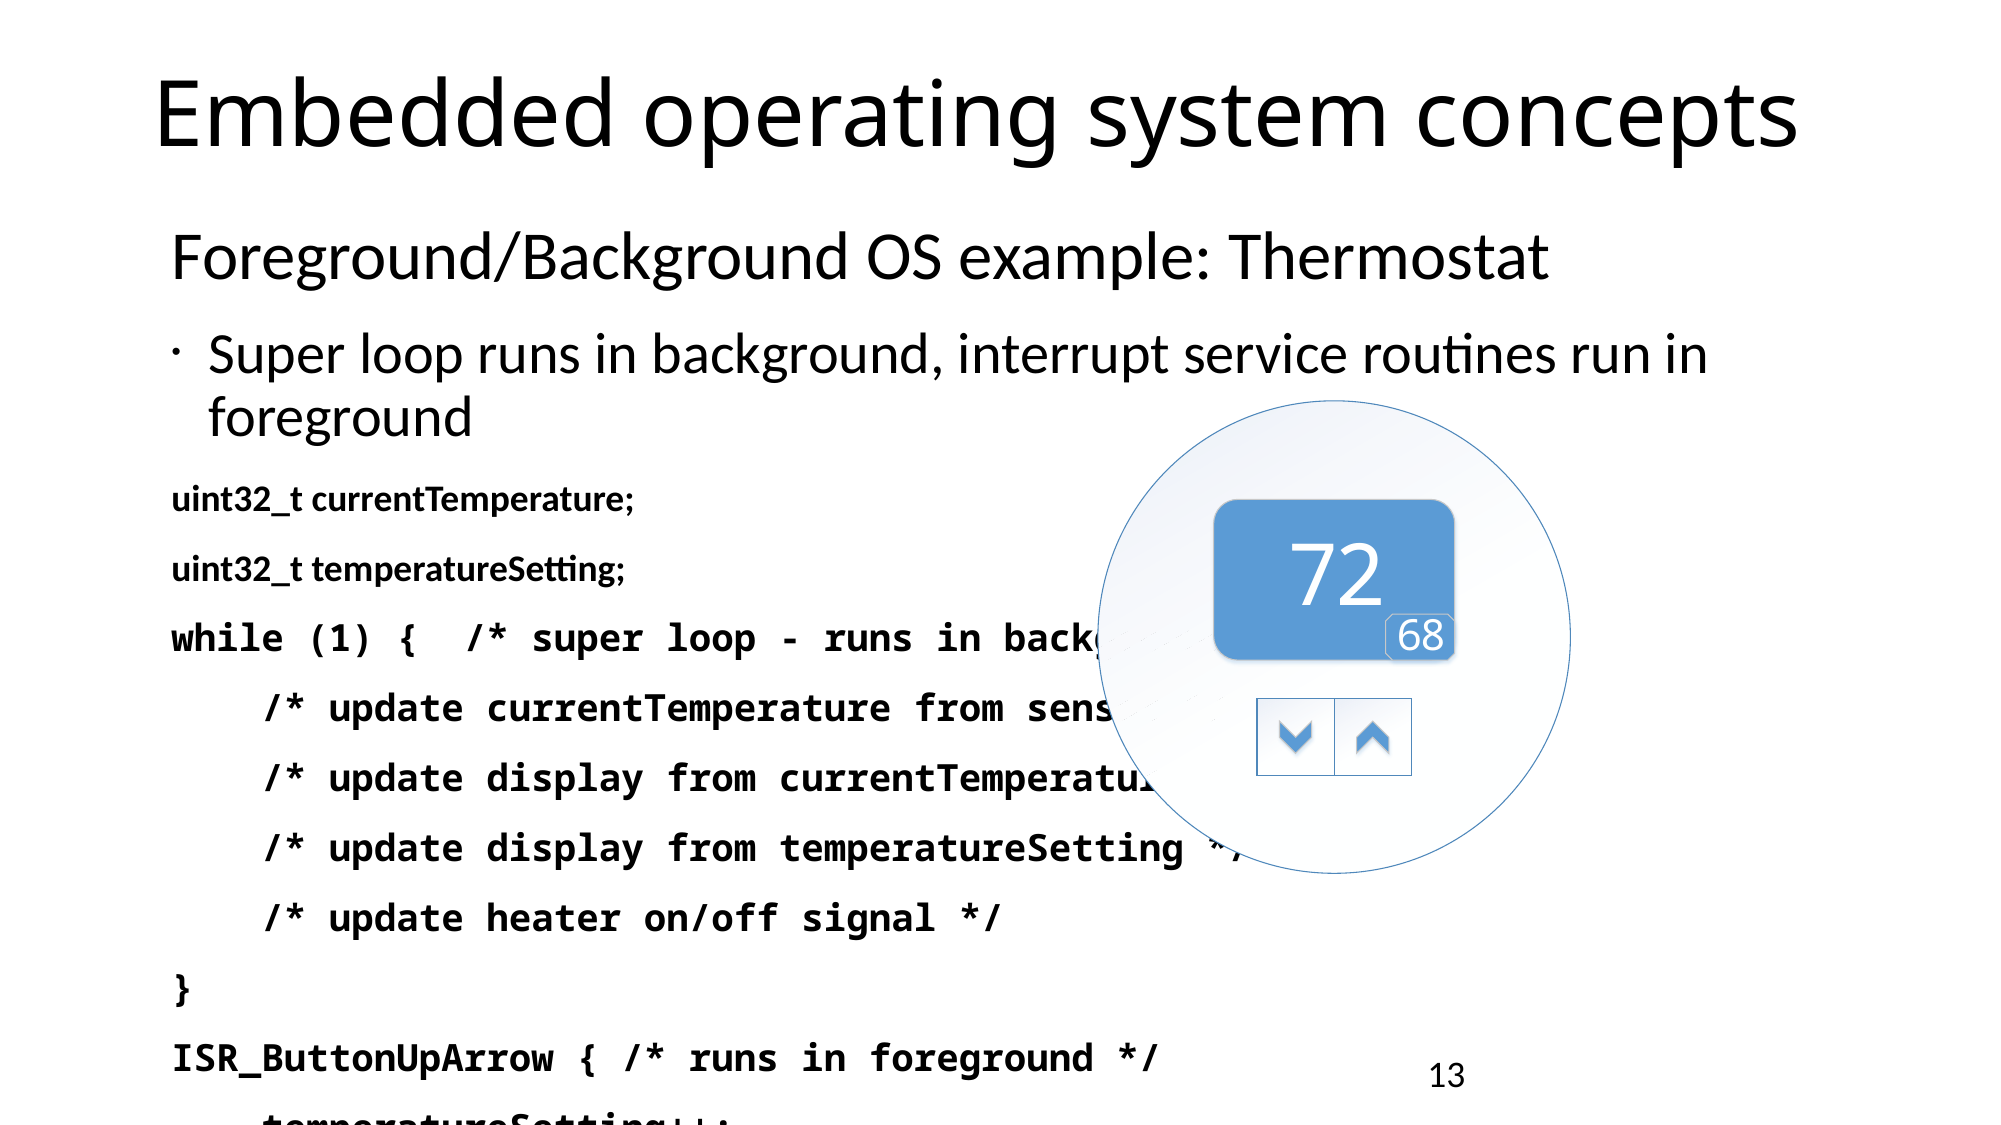

# Embedded operating system concepts
Foreground/Background OS example: Thermostat
Super loop runs in background, interrupt service routines run in foreground
uint32_t currentTemperature;
uint32_t temperatureSetting;
while (1) { /* super loop - runs in background */
 /* update currentTemperature from sensor */
 /* update display from currentTemperature */
 /* update display from temperatureSetting */
 /* update heater on/off signal */
}
ISR_ButtonUpArrow { /* runs in foreground */
 temperatureSetting++;
}
ISR_ButtonDownArrow { /* runs in foreground */
 temperatureSetting--;
}